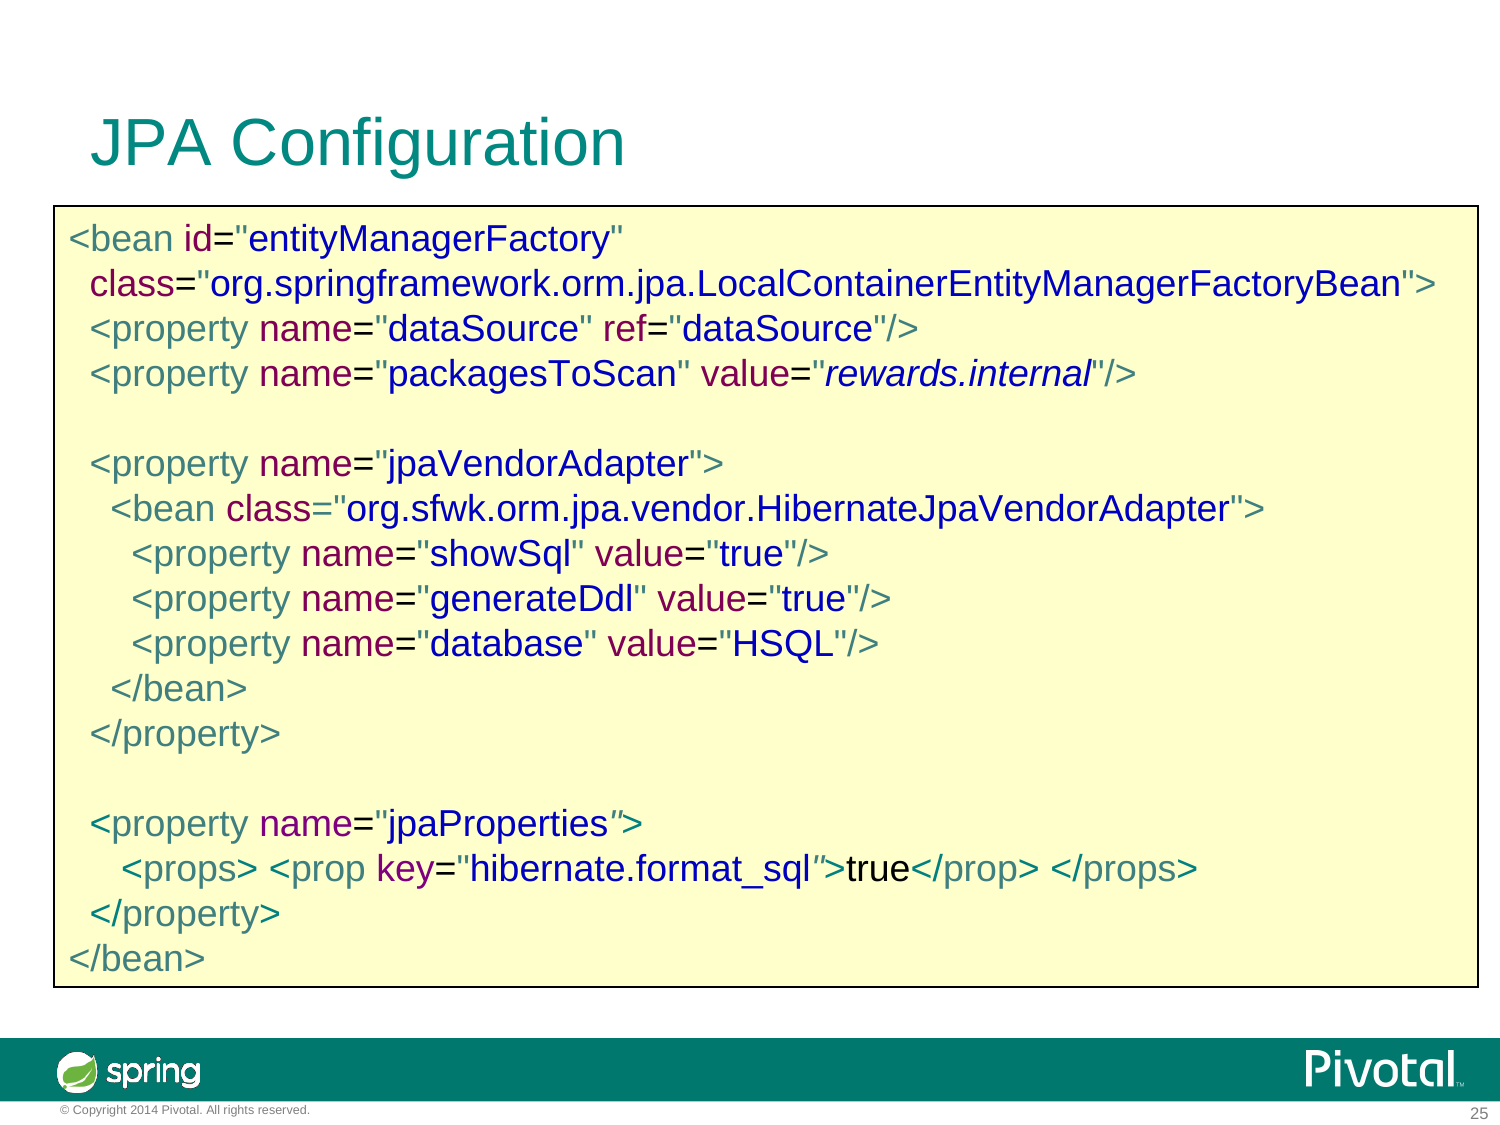

# JPA Configuration
<bean id="entityManagerFactory"
 class="org.springframework.orm.jpa.LocalContainerEntityManagerFactoryBean">
 <property name="dataSource" ref="dataSource"/>
 <property name="packagesToScan" value="rewards.internal"/>
 <property name="jpaVendorAdapter">
 <bean class="org.sfwk.orm.jpa.vendor.HibernateJpaVendorAdapter">
 <property name="showSql" value="true"/>
 <property name="generateDdl" value="true"/>
 <property name="database" value="HSQL"/>
 </bean>
 </property>
 <property name="jpaProperties">
 <props> <prop key="hibernate.format_sql">true</prop> </props>
 </property>
</bean>